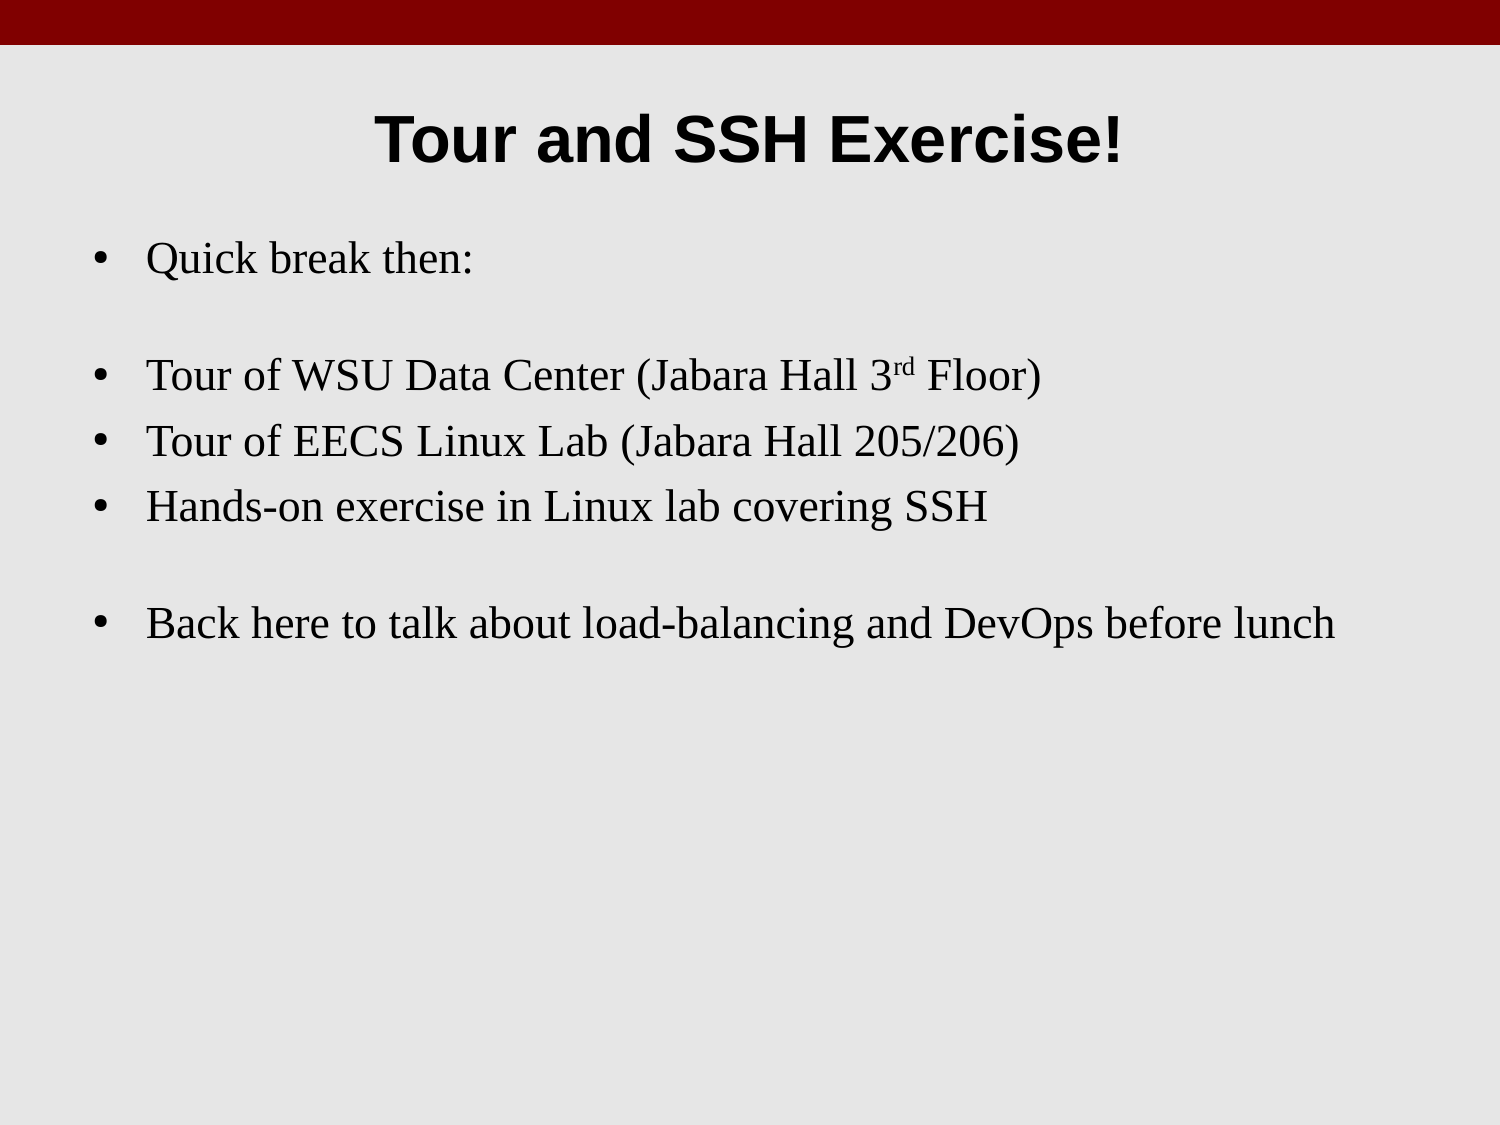

# Tour and SSH Exercise!
Quick break then:
Tour of WSU Data Center (Jabara Hall 3rd Floor)
Tour of EECS Linux Lab (Jabara Hall 205/206)
Hands-on exercise in Linux lab covering SSH
Back here to talk about load-balancing and DevOps before lunch